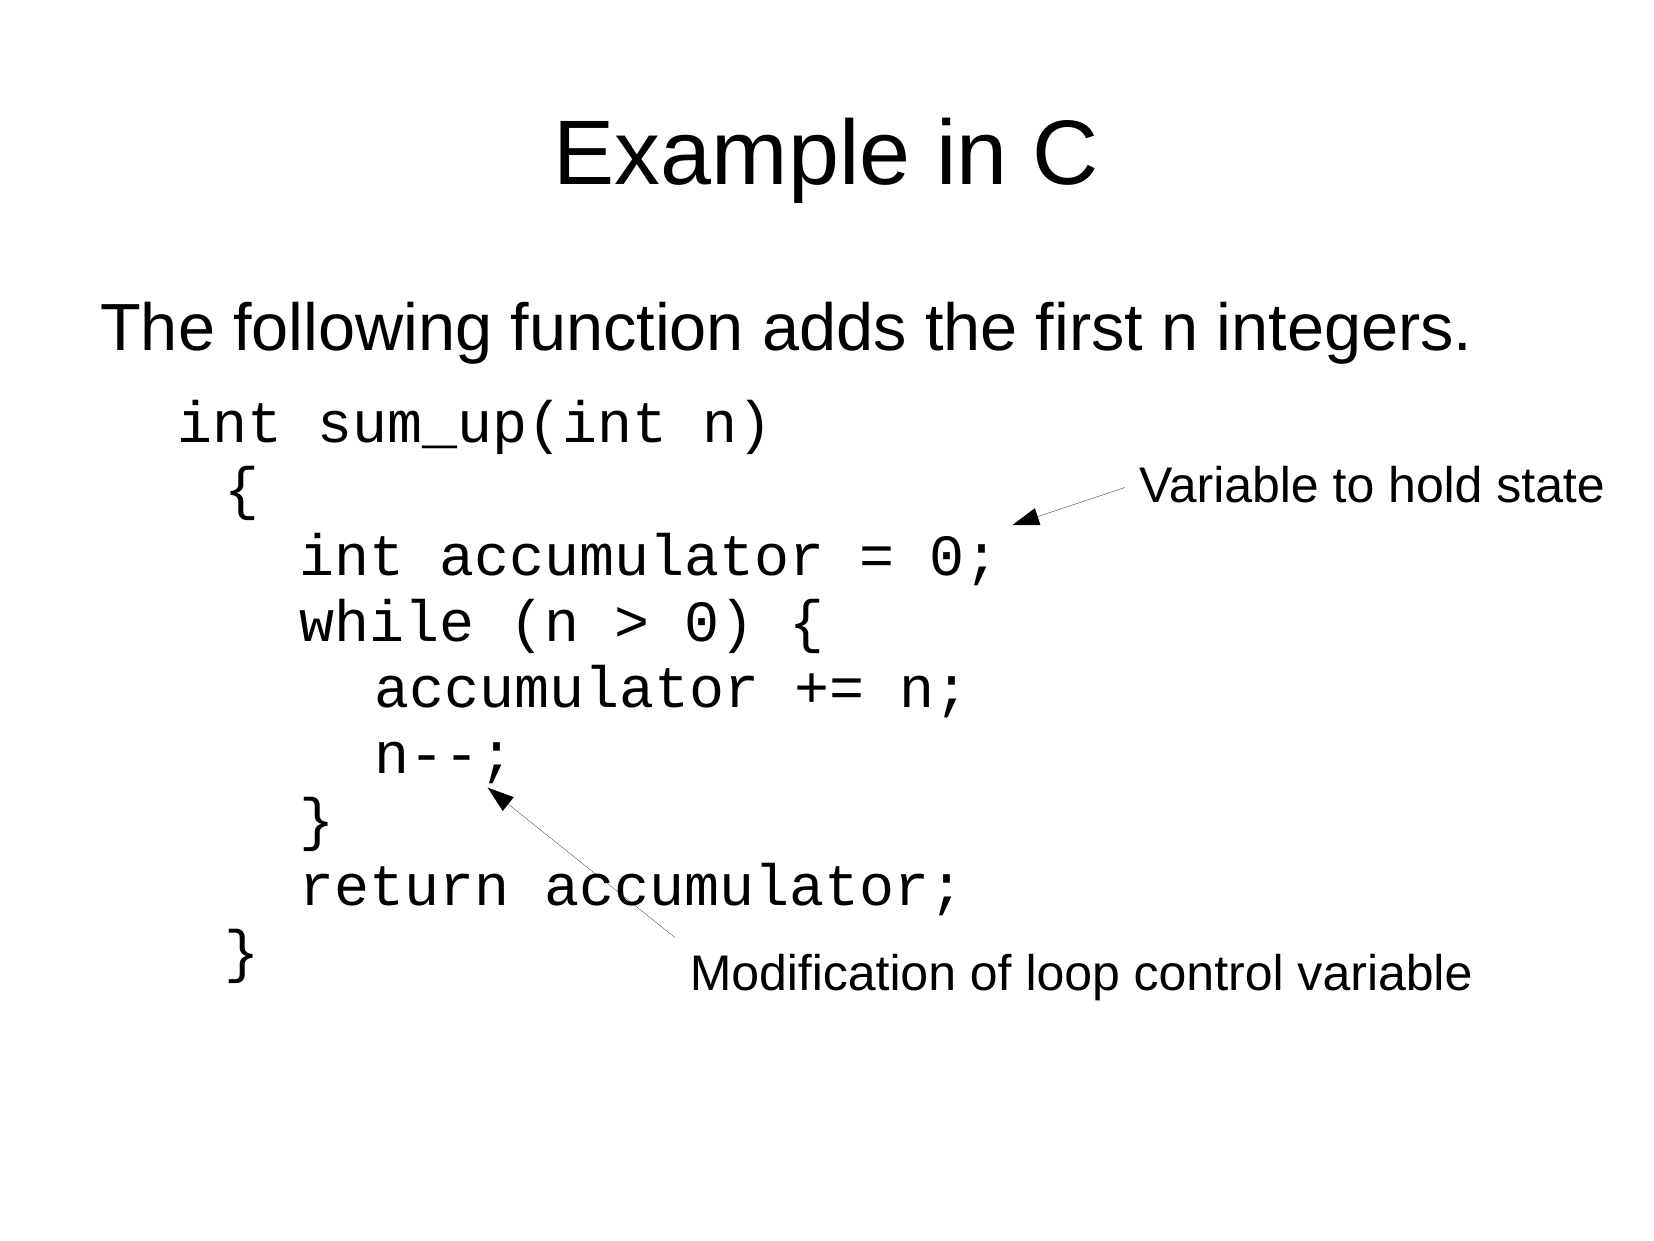

# Example in C
The following function adds the first n integers.
int sum_up(int n)
{
	int accumulator = 0;
	while (n > 0) {
		accumulator += n;
		n--;
	}
	return accumulator;
}
Variable to hold state
Modification of loop control variable